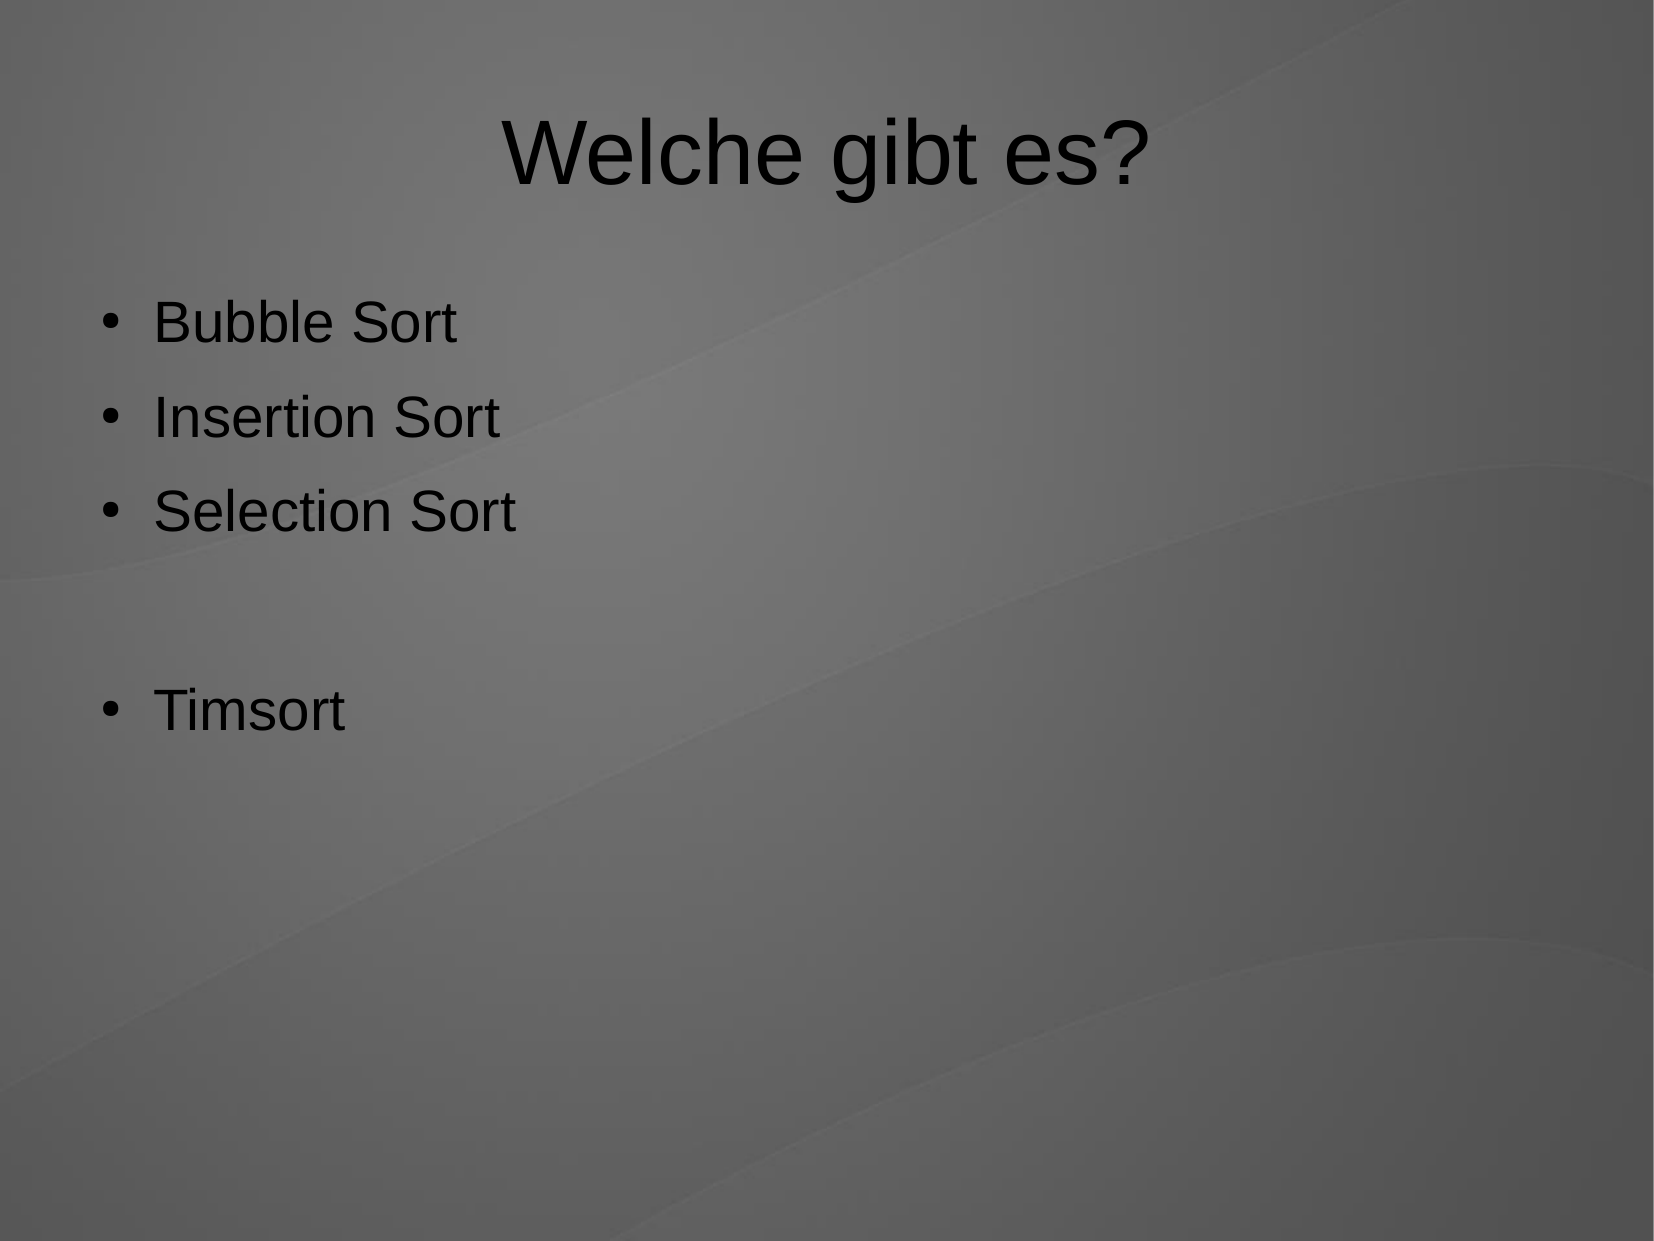

# Welche gibt es?
Bubble Sort
Insertion Sort
Selection Sort
Timsort